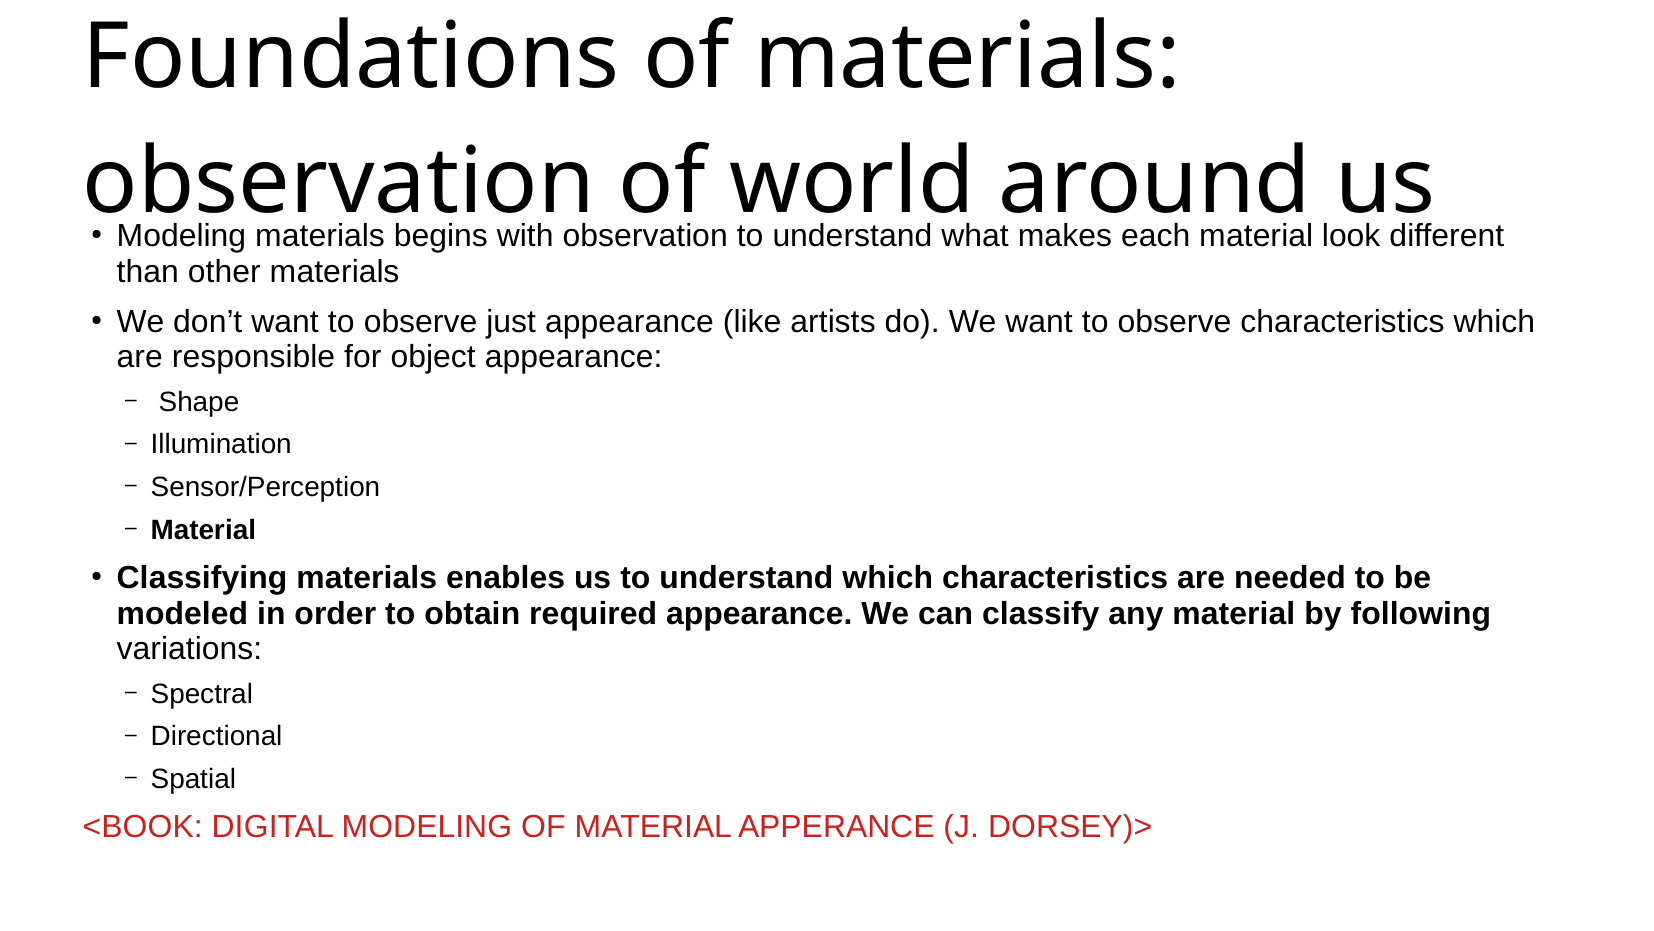

# Foundations of materials: observation of world around us
Modeling materials begins with observation to understand what makes each material look different than other materials
We don’t want to observe just appearance (like artists do). We want to observe characteristics which are responsible for object appearance:
 Shape
Illumination
Sensor/Perception
Material
Classifying materials enables us to understand which characteristics are needed to be modeled in order to obtain required appearance. We can classify any material by following variations:
Spectral
Directional
Spatial
<BOOK: DIGITAL MODELING OF MATERIAL APPERANCE (J. DORSEY)>